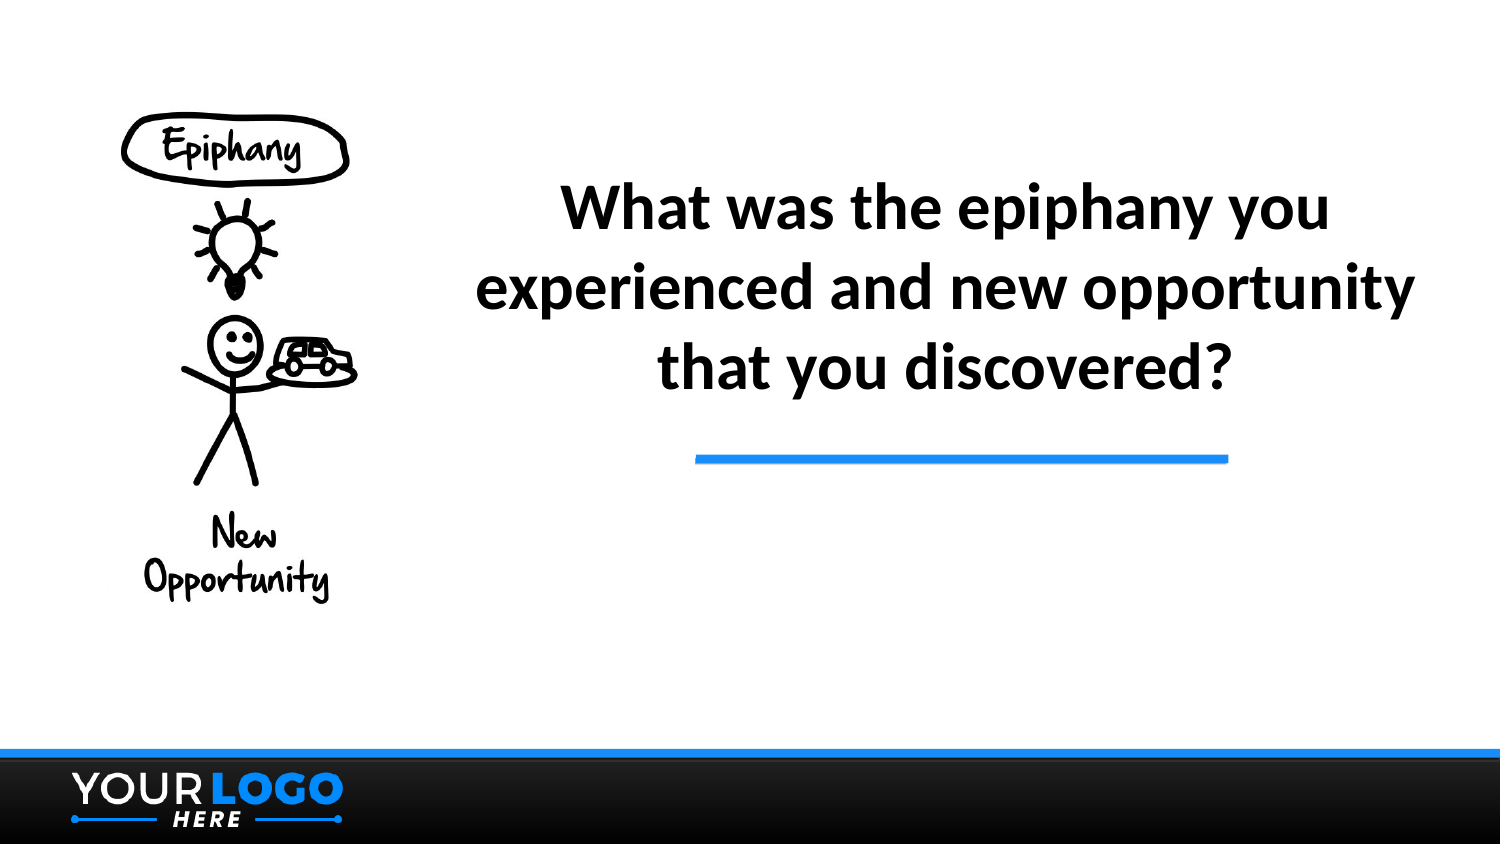

What was the epiphany you experienced and new opportunity that you discovered?